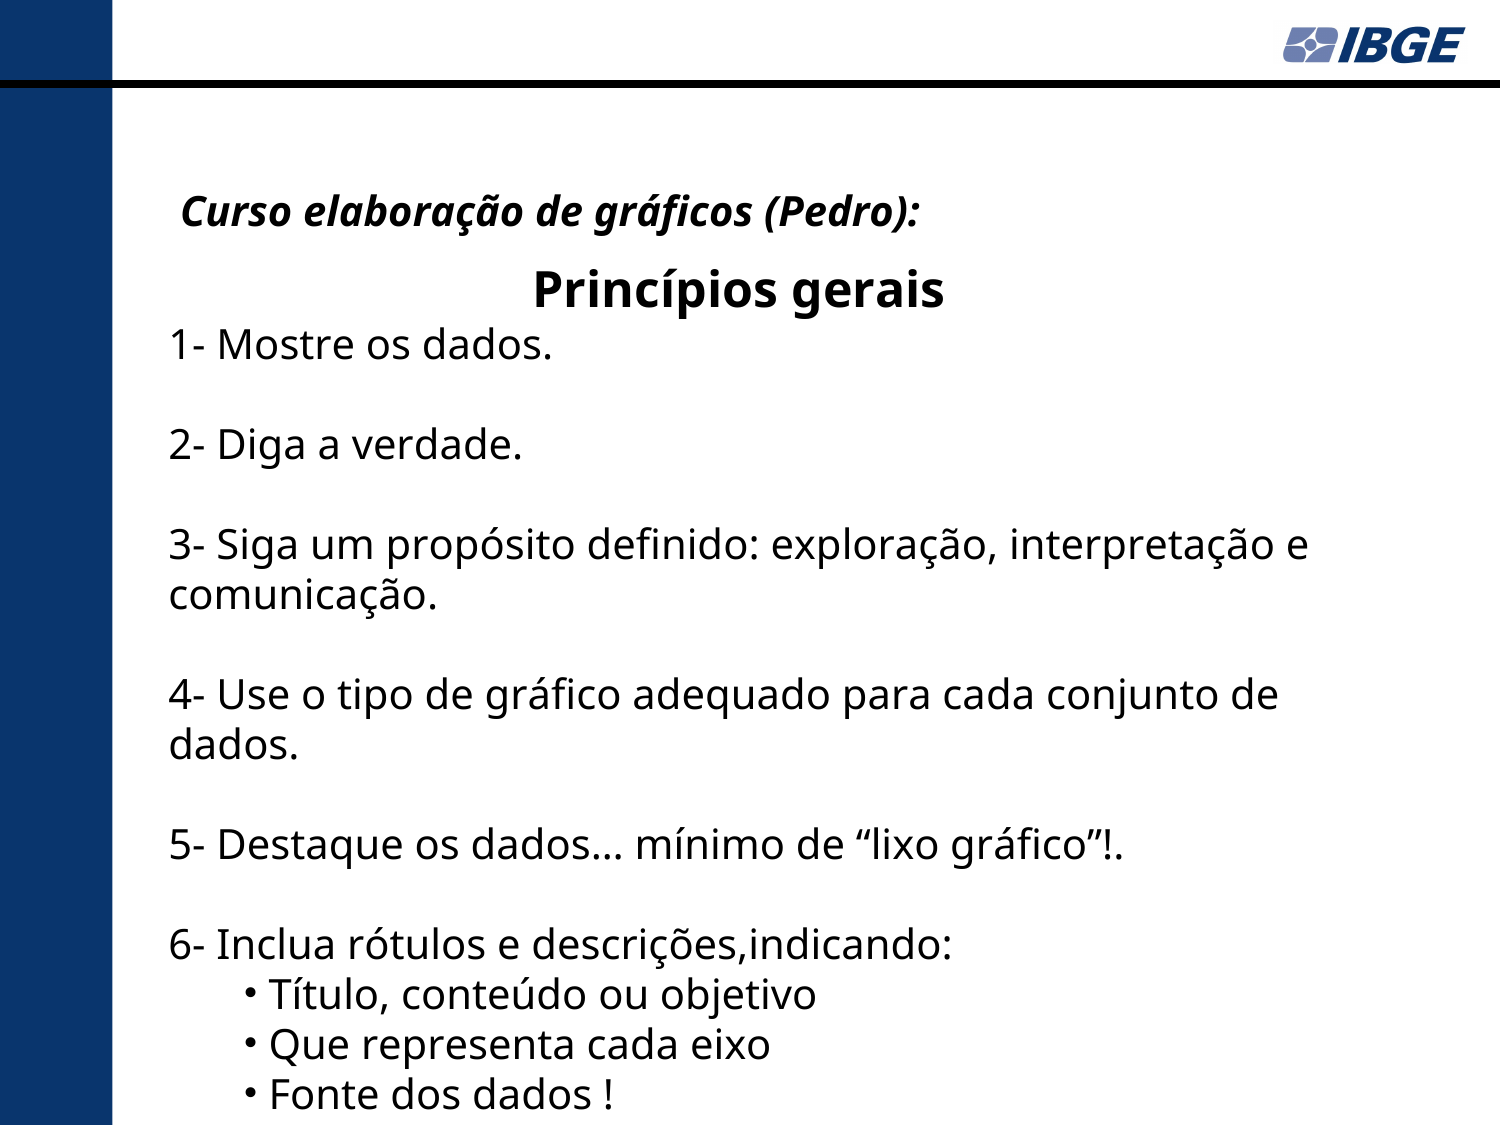

Curso elaboração de gráficos (Pedro):
Princípios gerais
1- Mostre os dados.
2- Diga a verdade.
3- Siga um propósito definido: exploração, interpretação e comunicação.
4- Use o tipo de gráfico adequado para cada conjunto de dados.
5- Destaque os dados… mínimo de “lixo gráfico”!.
6- Inclua rótulos e descrições,indicando:
 Título, conteúdo ou objetivo
 Que representa cada eixo
 Fonte dos dados !